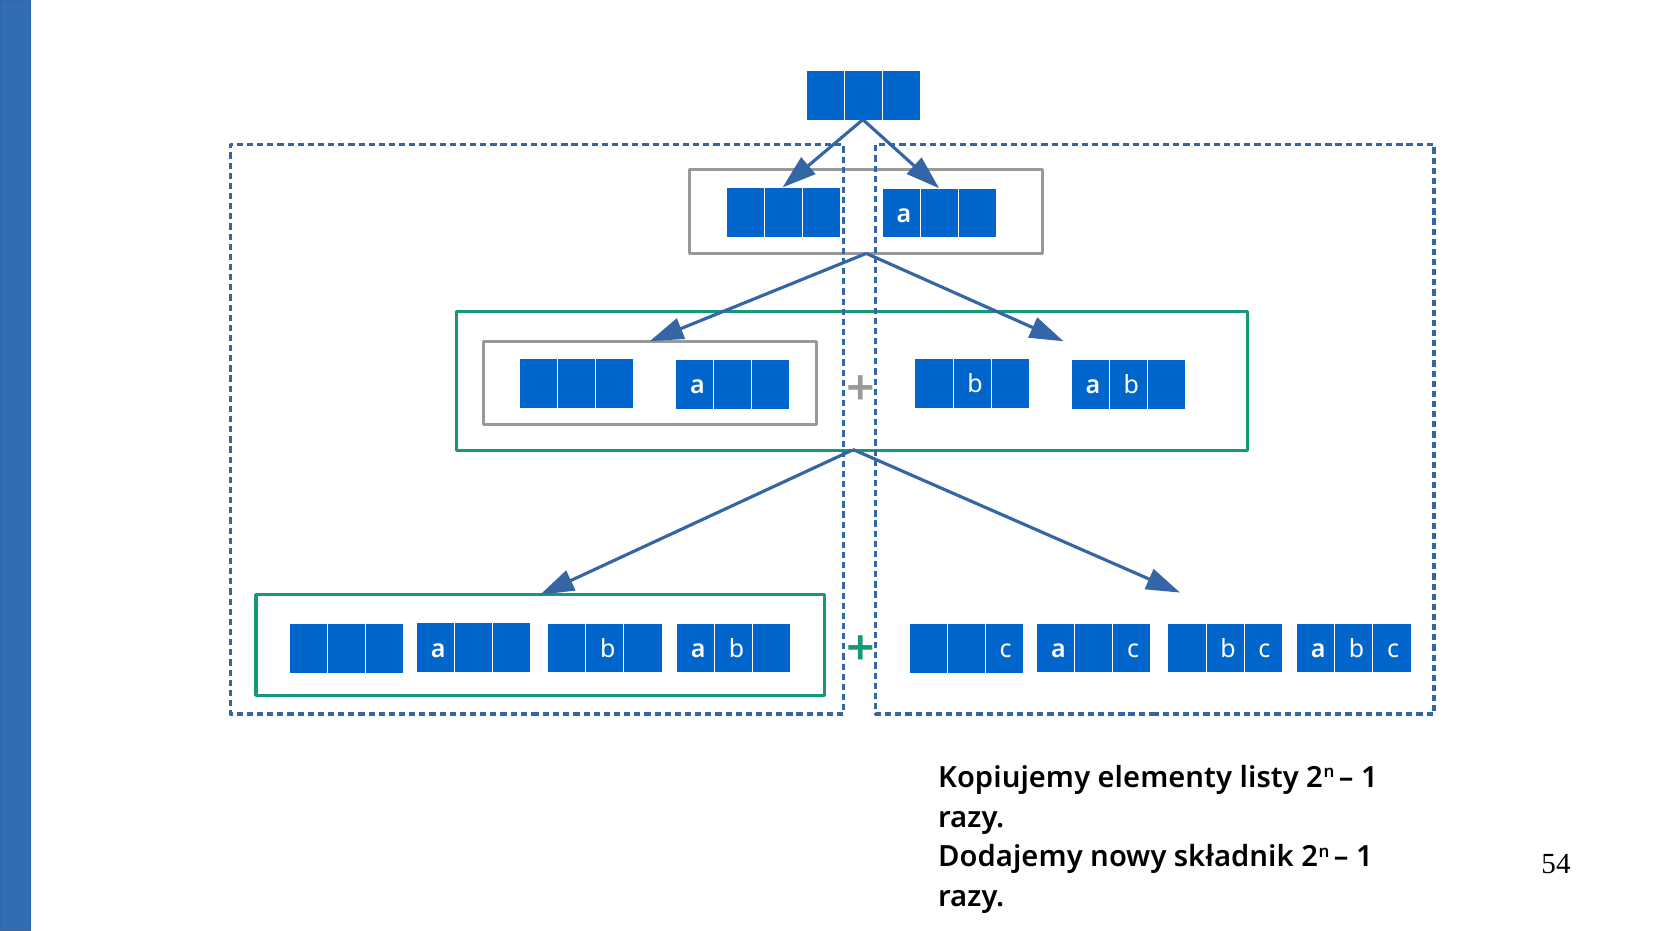

| | | |
| --- | --- | --- |
| | | |
| --- | --- | --- |
| a | | |
| --- | --- | --- |
+
| | | |
| --- | --- | --- |
| | b | |
| --- | --- | --- |
| a | | |
| --- | --- | --- |
| a | b | |
| --- | --- | --- |
+
| a | b | a |
| --- | --- | --- |
| a | | |
| --- | --- | --- |
| a | b | a |
| --- | --- | --- |
| a | b | a |
| --- | --- | --- |
| | b | |
| --- | --- | --- |
| a | | c |
| --- | --- | --- |
| a | b | a |
| --- | --- | --- |
| | b | c |
| --- | --- | --- |
| a | b | |
| --- | --- | --- |
| a | b | c |
| --- | --- | --- |
| a | b | c |
| --- | --- | --- |
| | | |
| --- | --- | --- |
| a | b | c |
| --- | --- | --- |
| | | c |
| --- | --- | --- |
Kopiujemy elementy listy 2n – 1 razy.
Dodajemy nowy składnik 2n – 1 razy.
54